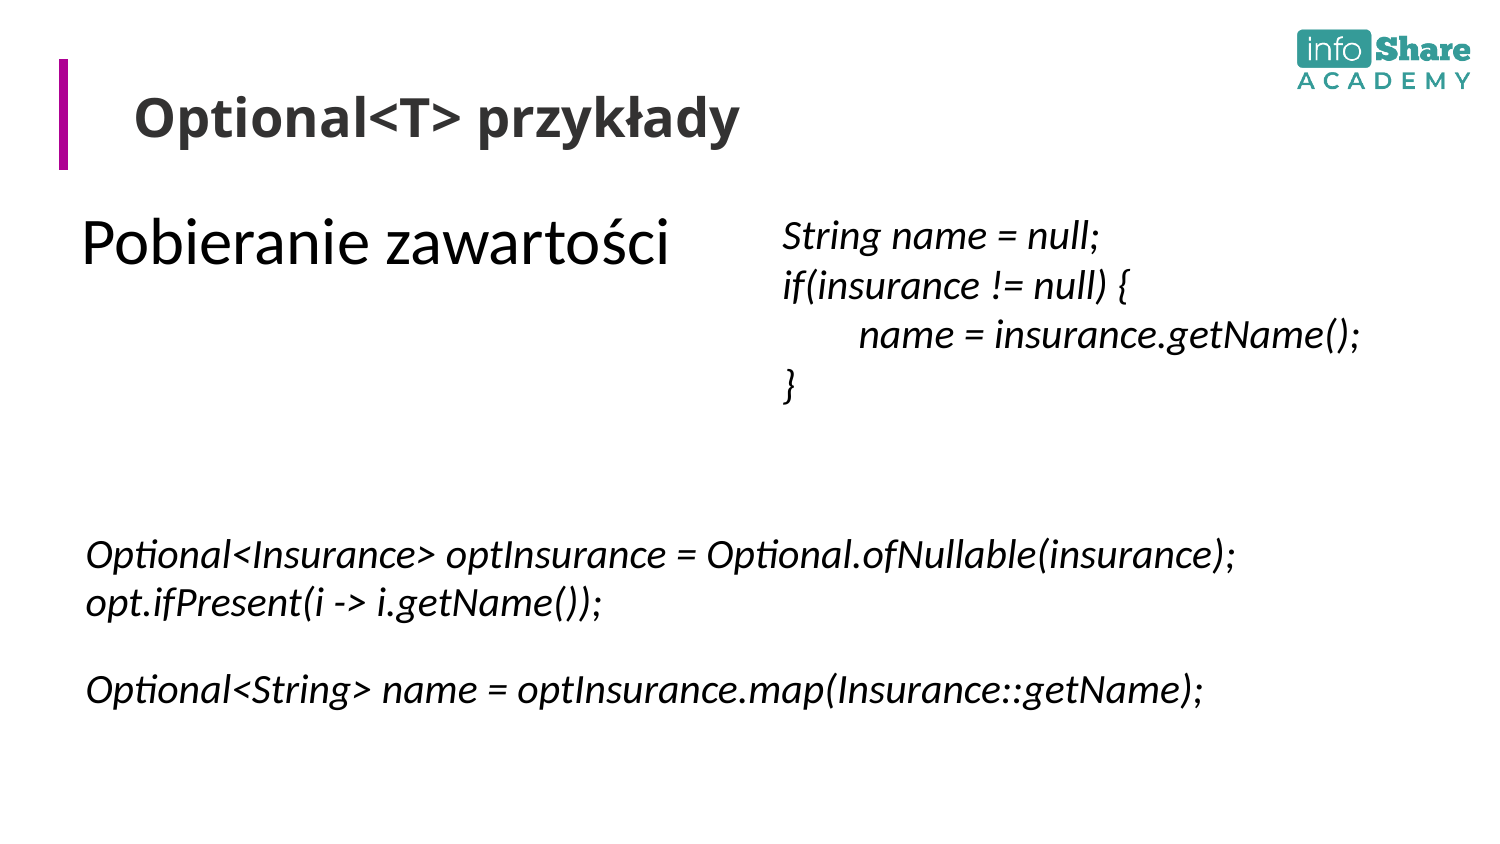

# Optional<T> przykłady
Pobieranie zawartości
String name = null;
if(insurance != null) {
 name = insurance.getName();
}
Optional<Insurance> optInsurance = Optional.ofNullable(insurance);
opt.ifPresent(i -> i.getName());
Optional<String> name = optInsurance.map(Insurance::getName);